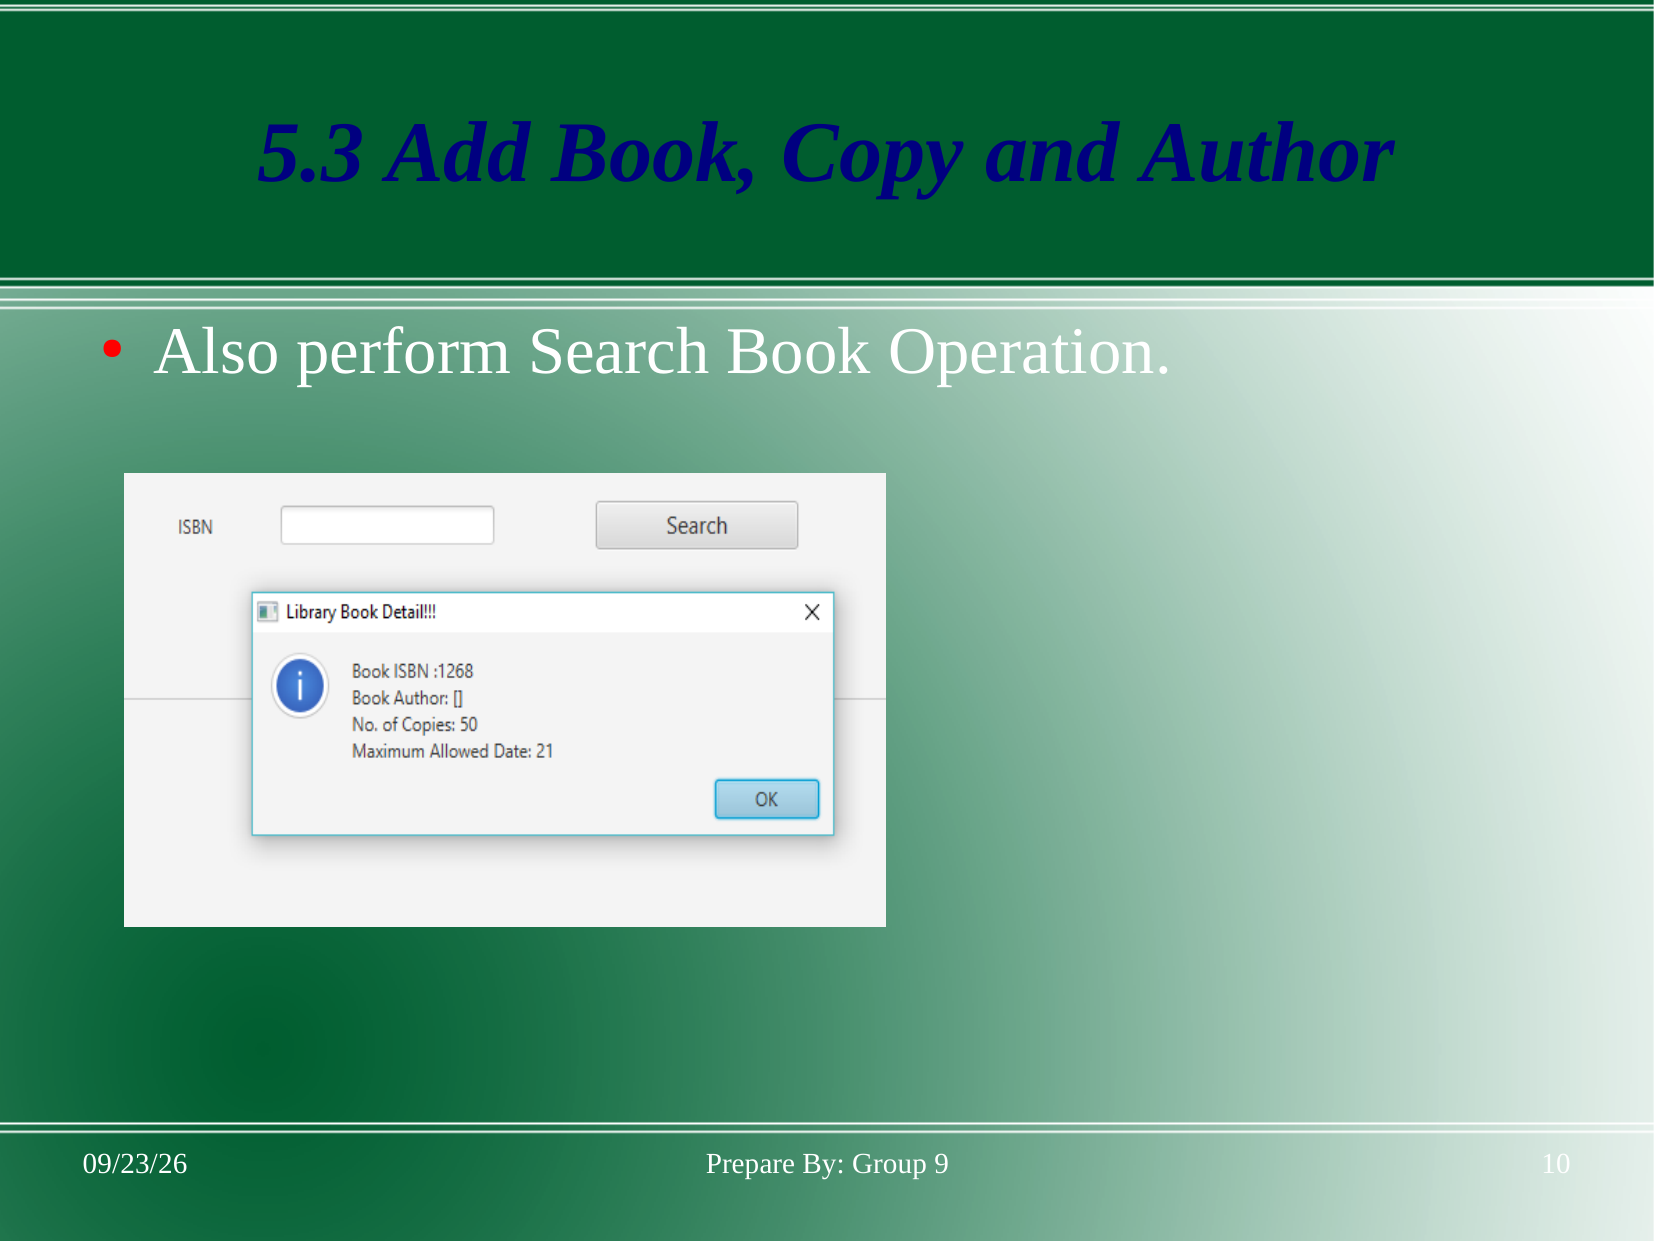

# 5.3 Add Book, Copy and Author
Also perform Search Book Operation.
Prepare By: Group 9
10